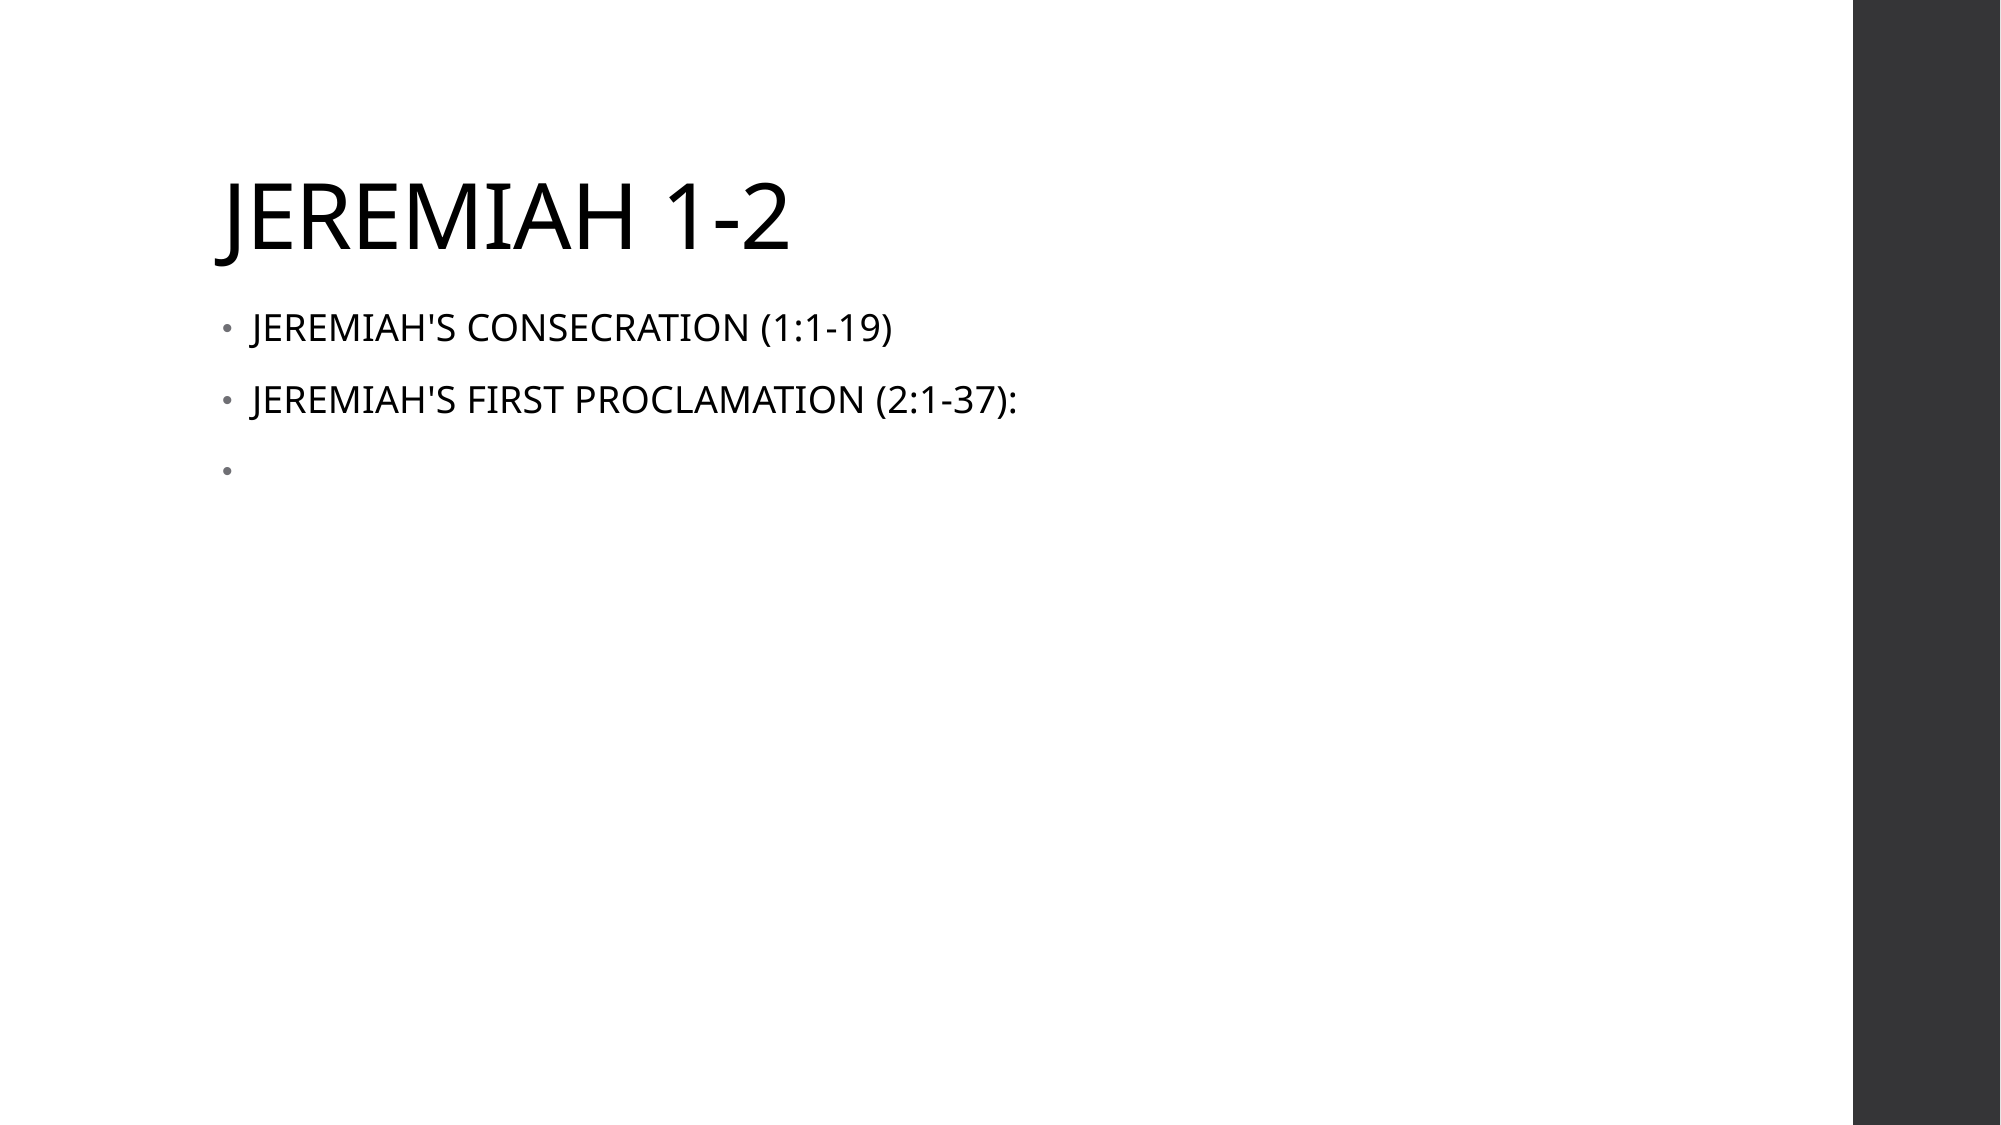

# JEREMIAH 1-2
JEREMIAH'S CONSECRATION (1:1-19)
JEREMIAH'S FIRST PROCLAMATION (2:1-37):